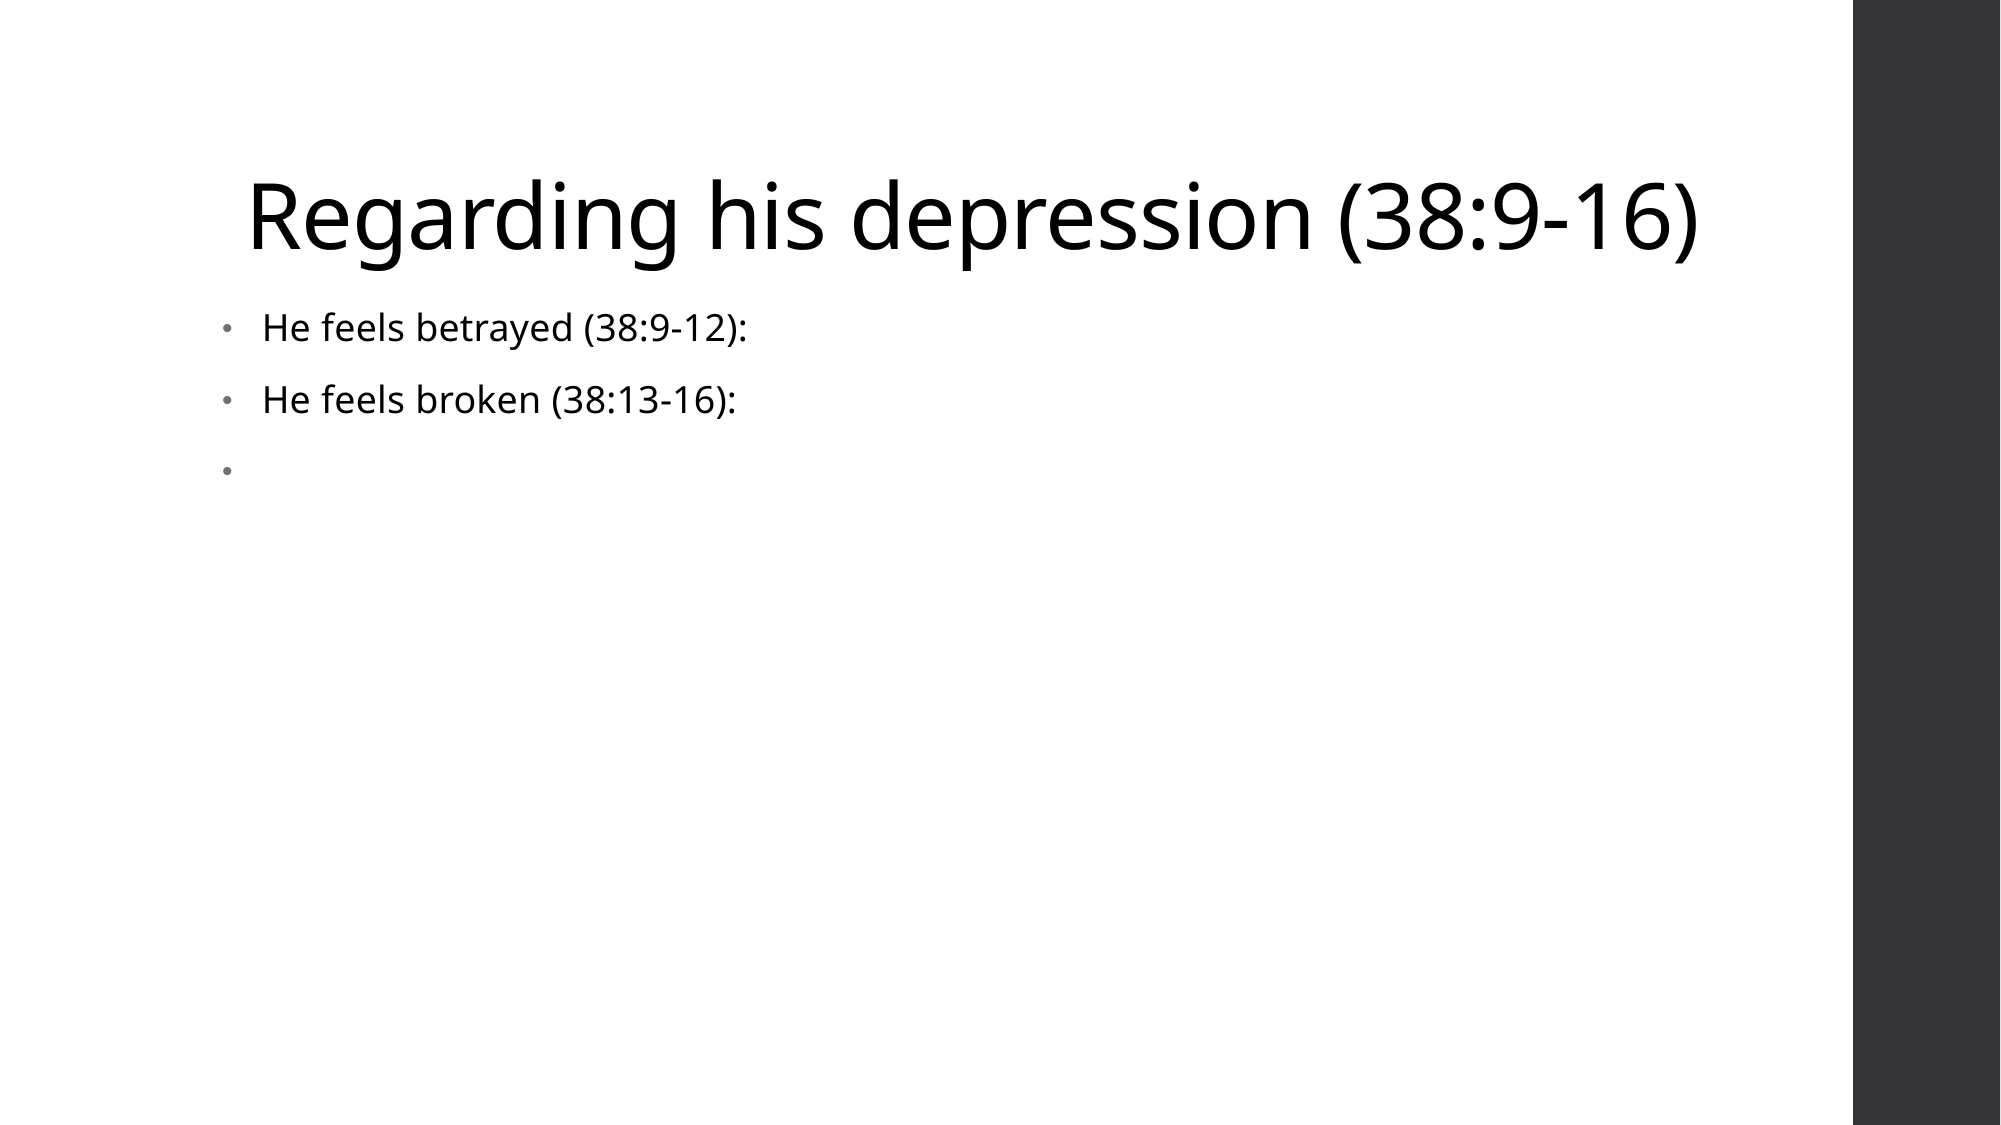

# Regarding his depression (38:9-16)
 He feels betrayed (38:9-12):
 He feels broken (38:13-16):